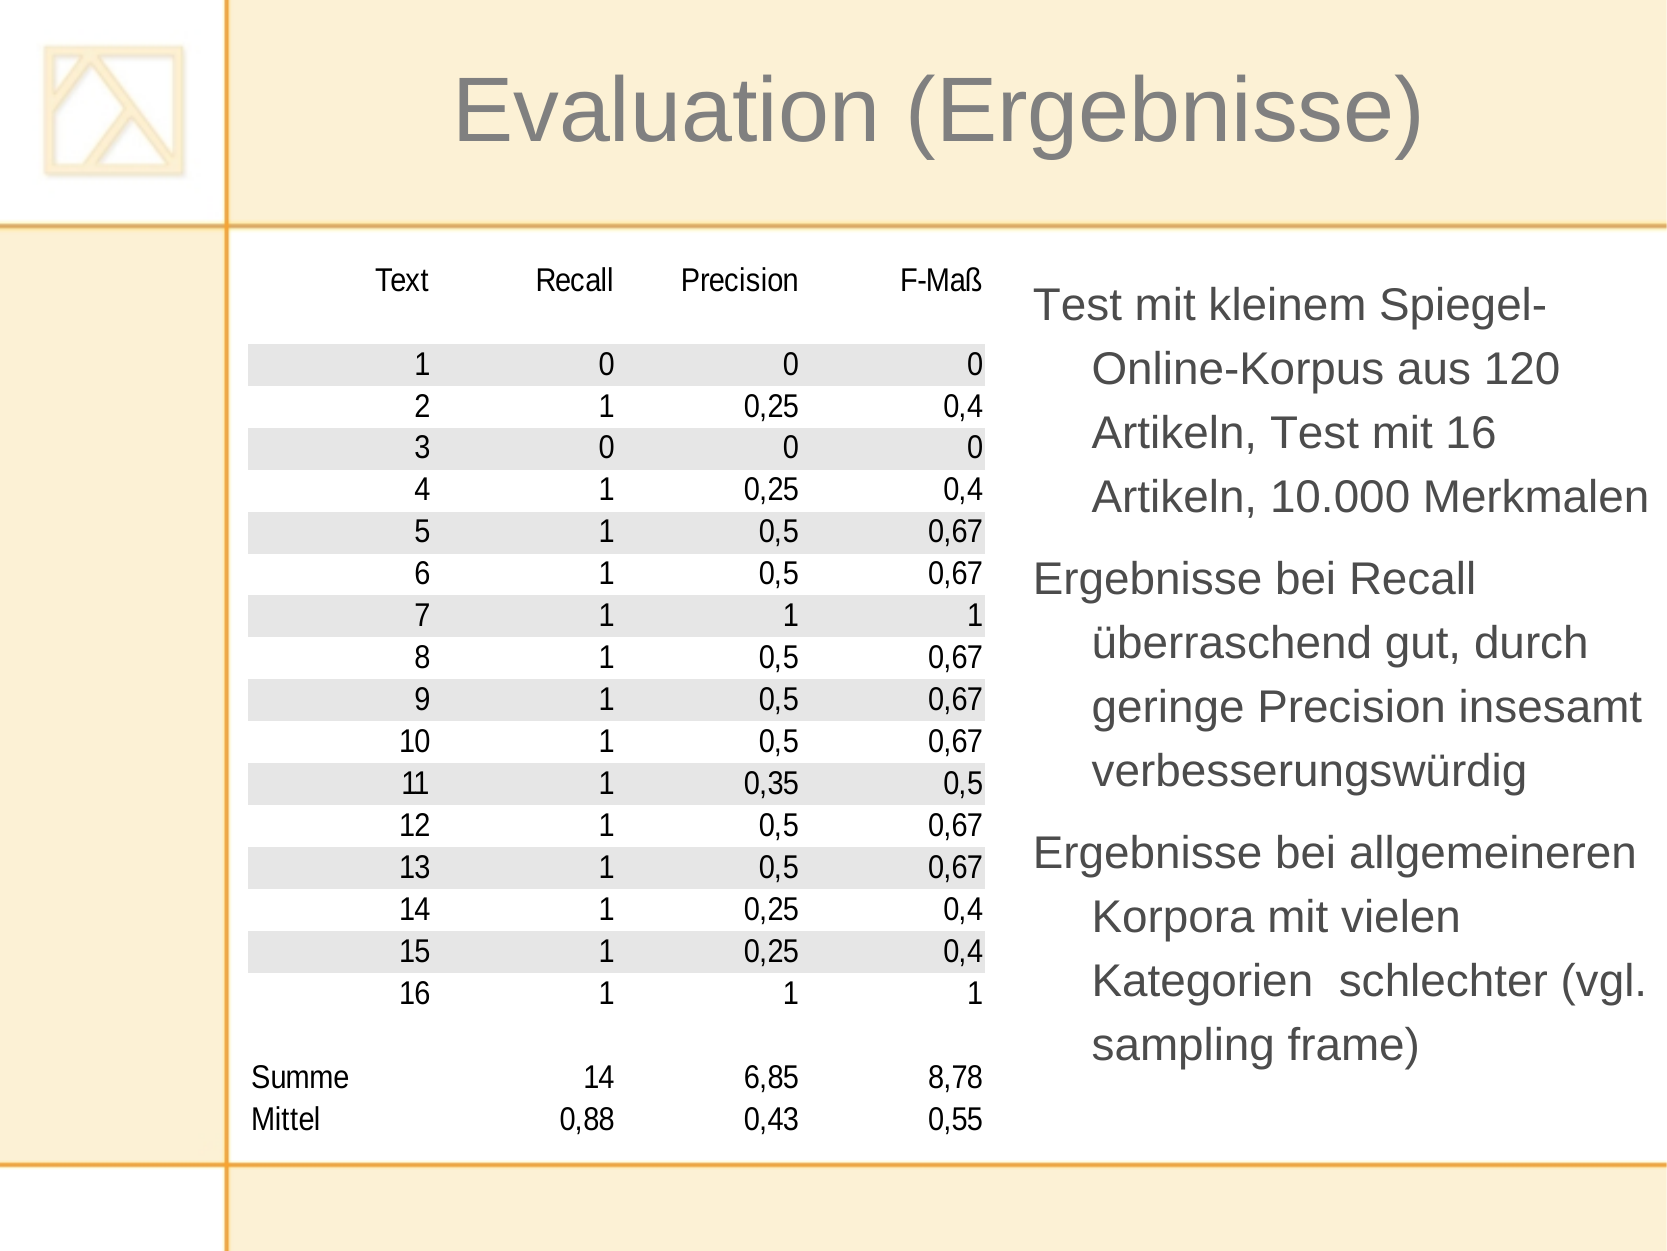

# Evaluation (Ergebnisse)
Test mit kleinem Spiegel-Online-Korpus aus 120 Artikeln, Test mit 16 Artikeln, 10.000 Merkmalen
Ergebnisse bei Recall überraschend gut, durch geringe Precision insesamt verbesserungswürdig
Ergebnisse bei allgemeineren Korpora mit vielen Kategorien schlechter (vgl. sampling frame)